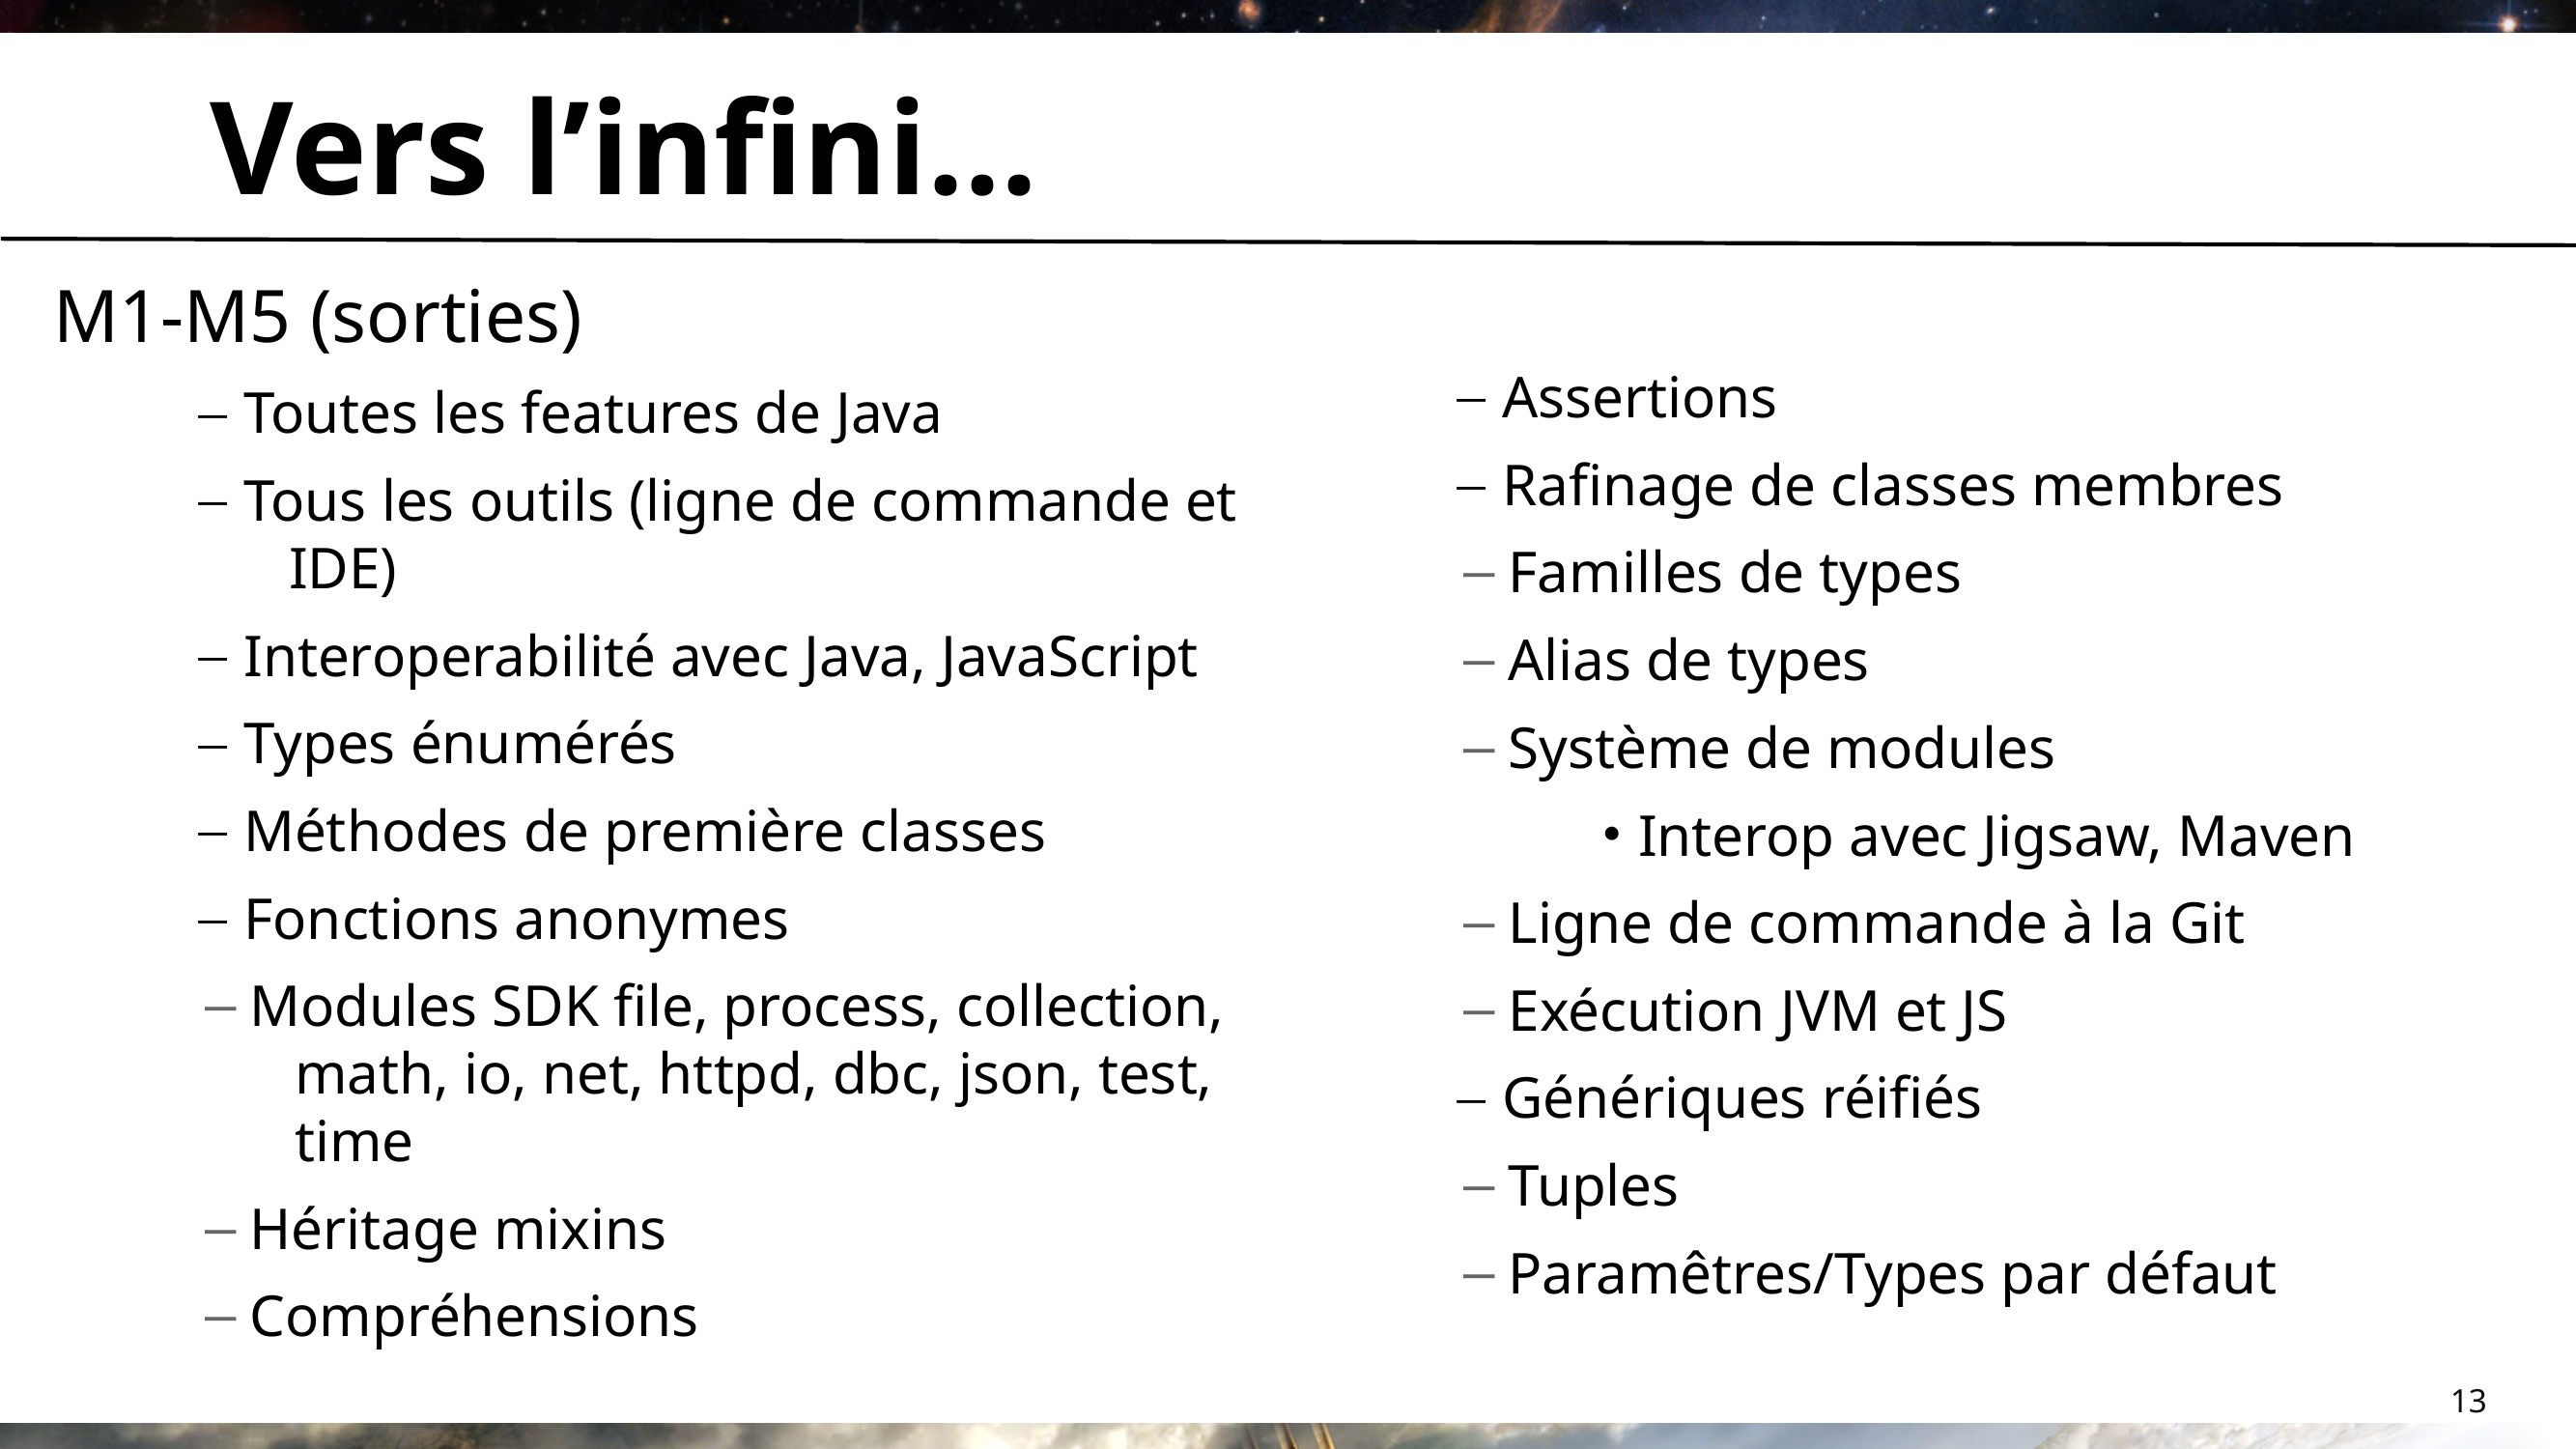

# Vers l’infini…
M1-M5 (sorties)
Toutes les features de Java
Tous les outils (ligne de commande et IDE)
Interoperabilité avec Java, JavaScript
Types énumérés
Méthodes de première classes
Fonctions anonymes
Modules SDK file, process, collection, math, io, net, httpd, dbc, json, test, time
Héritage mixins
Compréhensions
Assertions
Rafinage de classes membres
Familles de types
Alias de types
Système de modules
Interop avec Jigsaw, Maven
Ligne de commande à la Git
Exécution JVM et JS
Génériques réifiés
Tuples
Paramêtres/Types par défaut